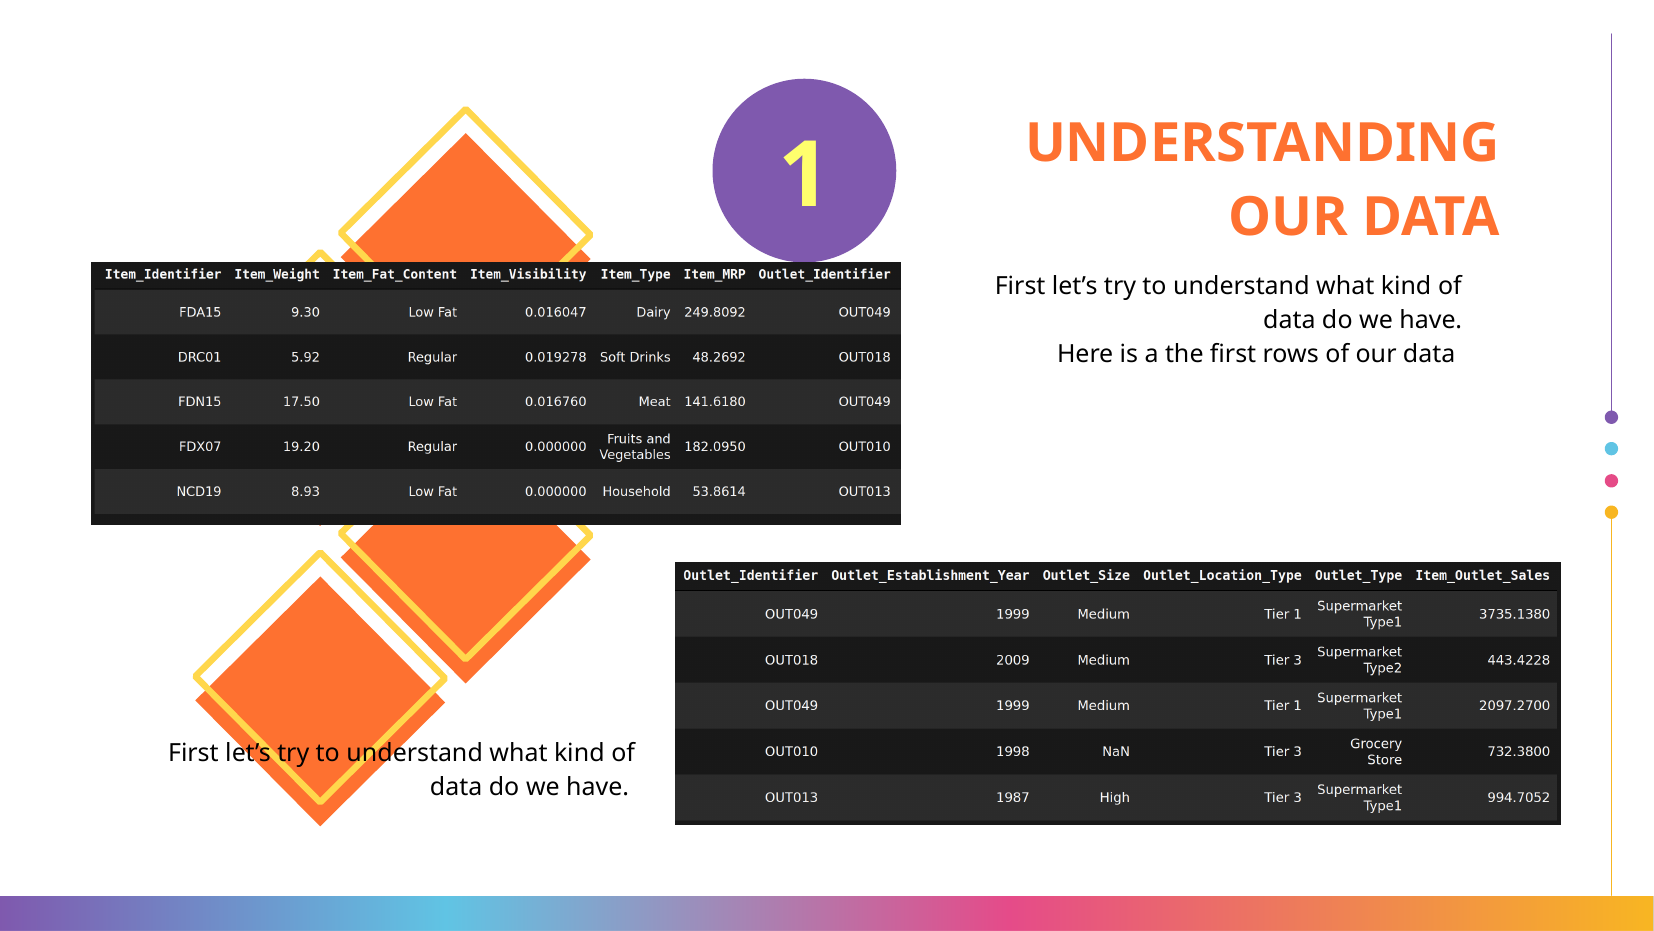

1
# UNDERSTANDING OUR DATA
First let’s try to understand what kind of data do we have.
Here is a the first rows of our data
First let’s try to understand what kind of data do we have.